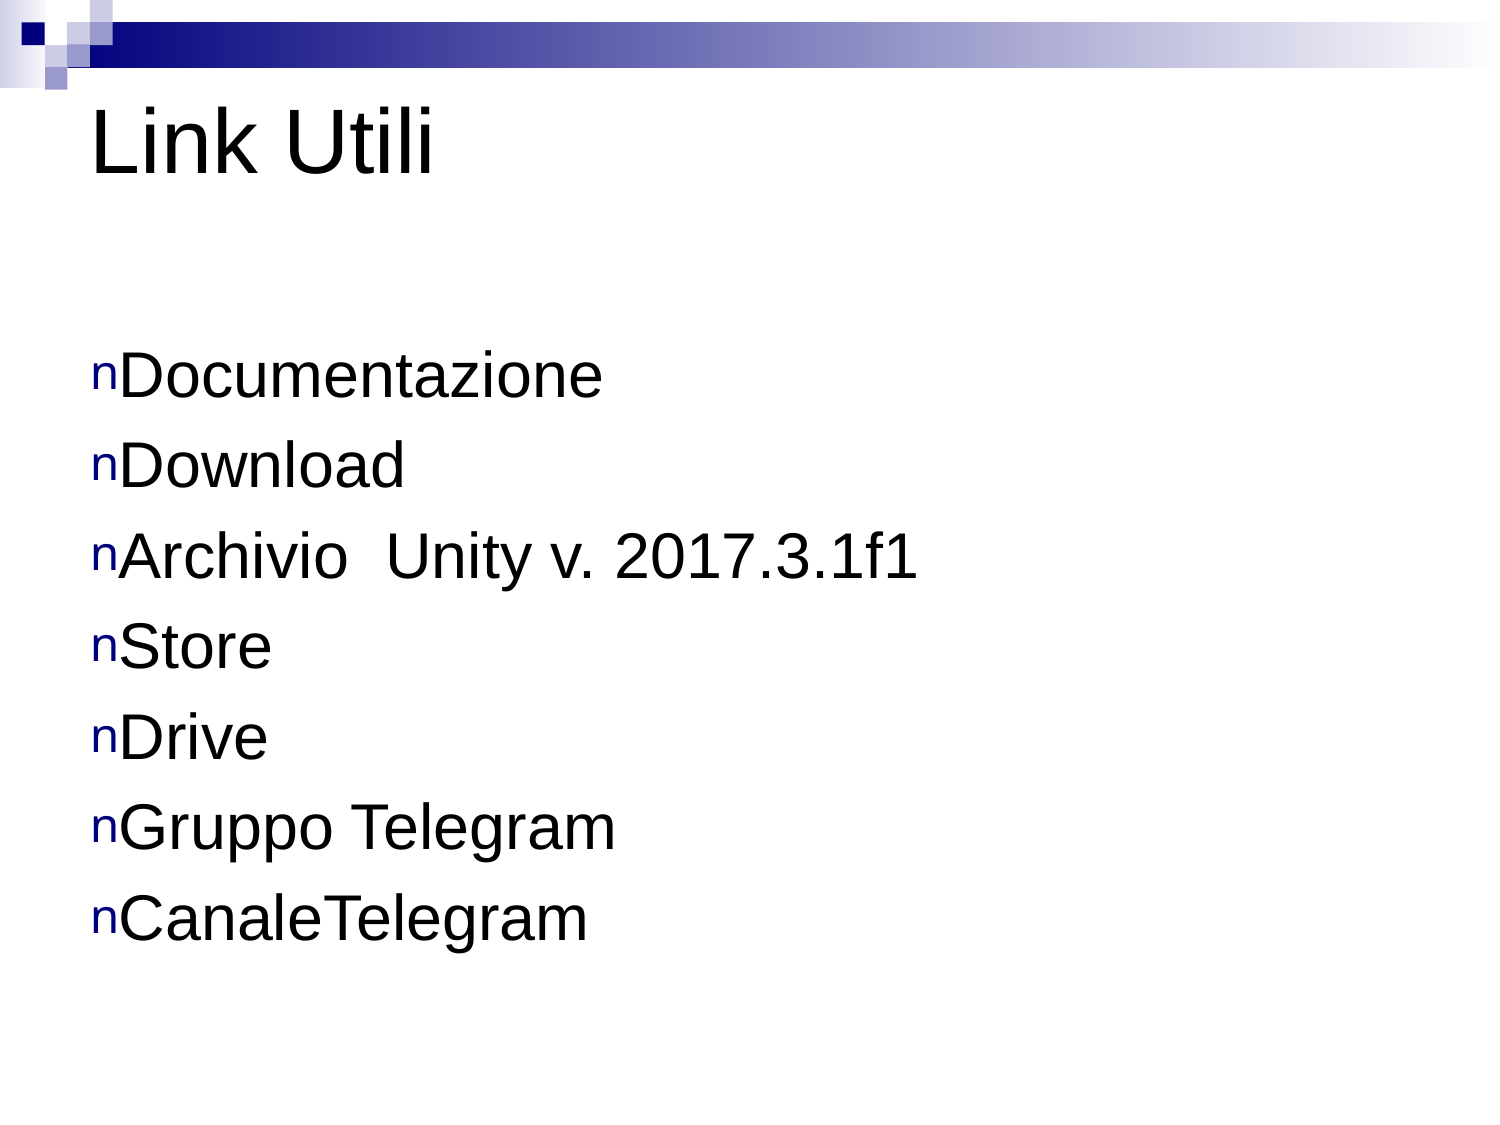

# Link Utili
Documentazione
Download
Archivio Unity v. 2017.3.1f1
Store
Drive
Gruppo Telegram
CanaleTelegram